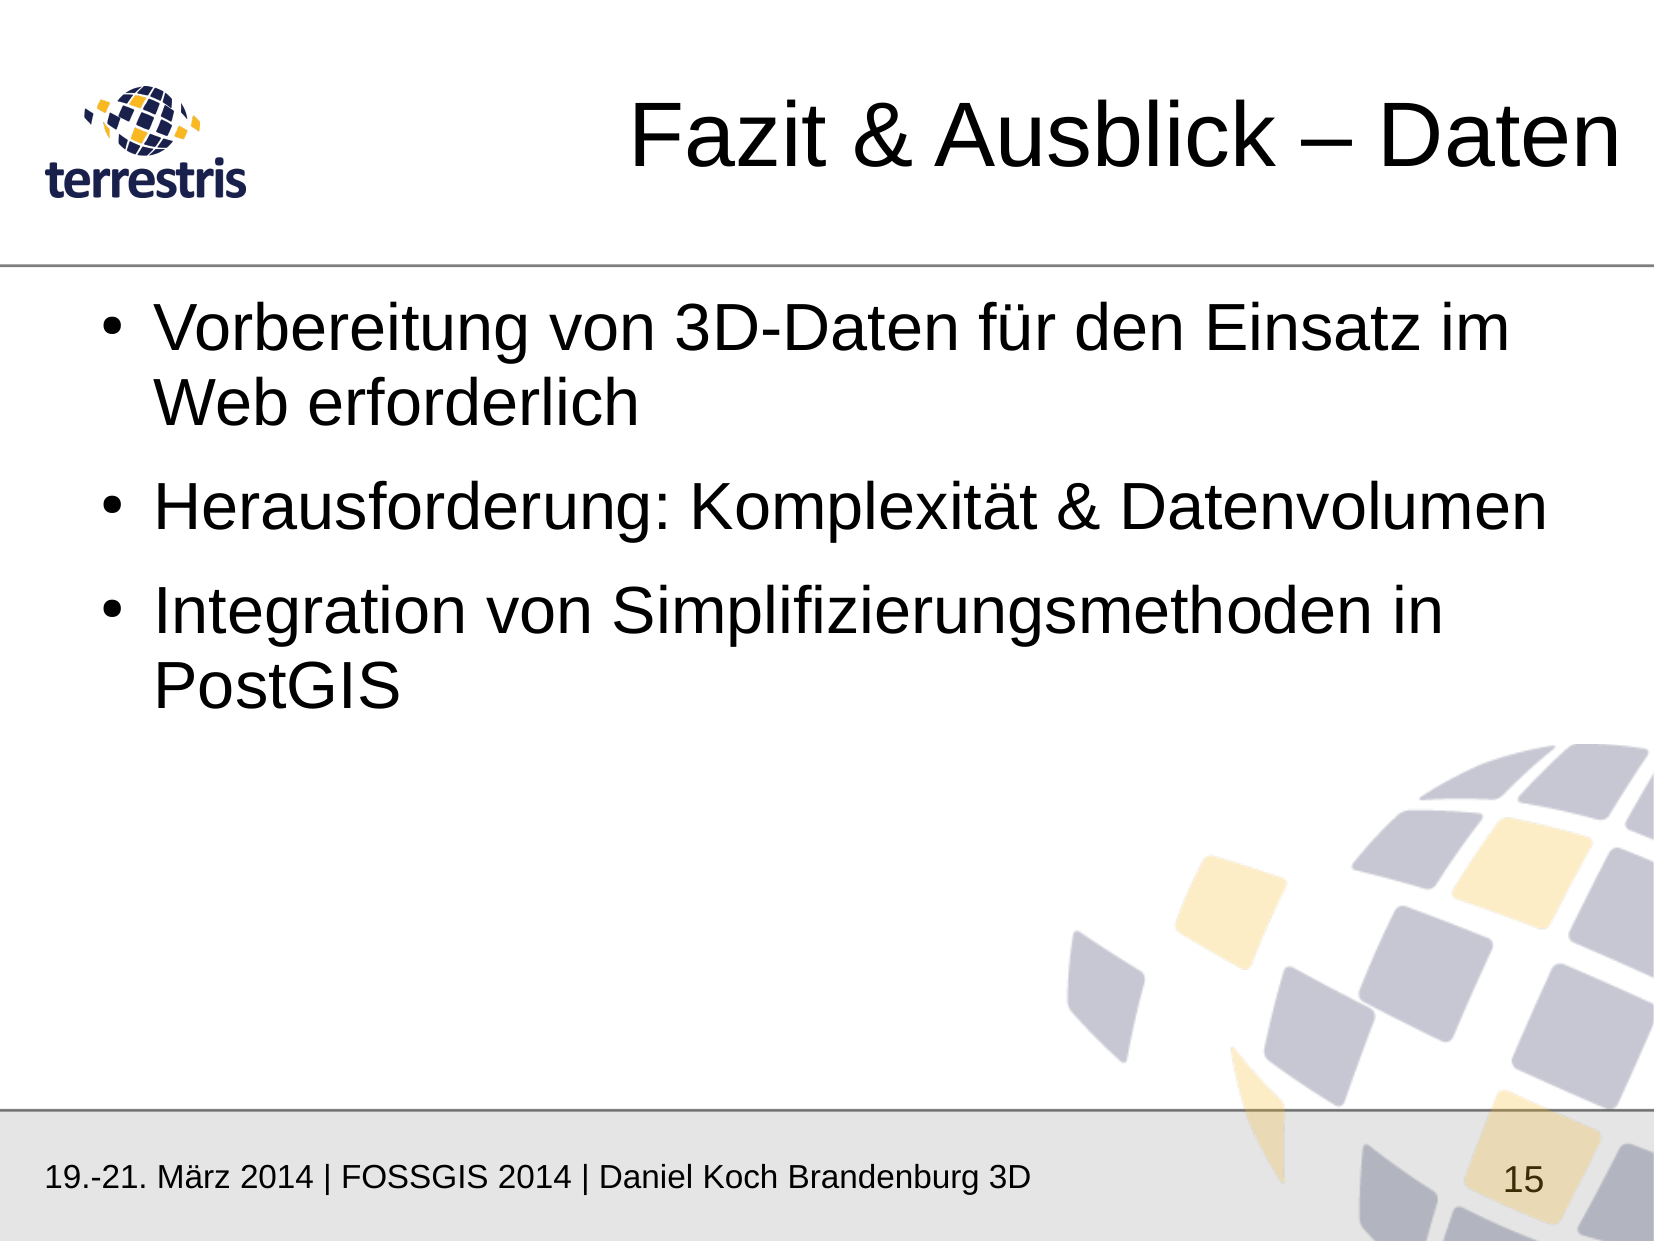

# Fazit & Ausblick – Daten
Vorbereitung von 3D-Daten für den Einsatz im Web erforderlich
Herausforderung: Komplexität & Datenvolumen
Integration von Simplifizierungsmethoden in PostGIS